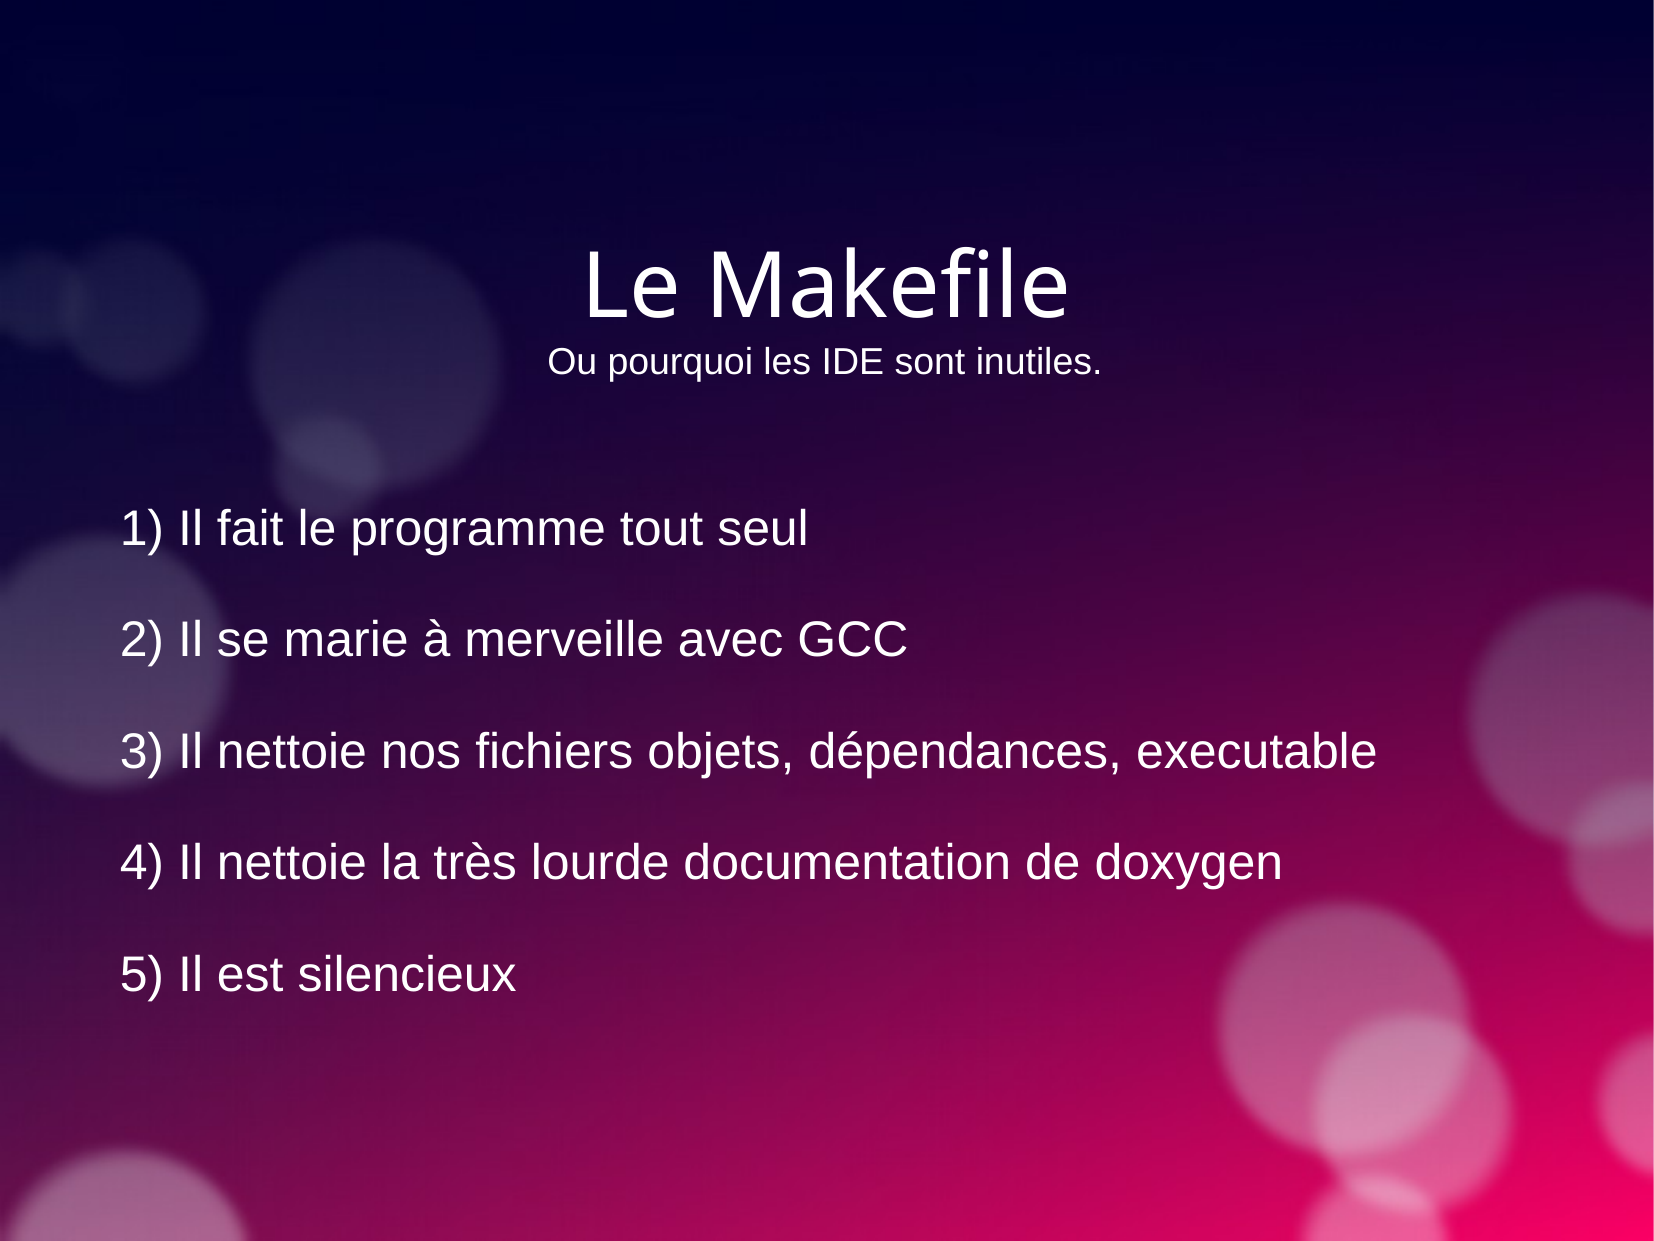

Le Makefile
Ou pourquoi les IDE sont inutiles.
 Il fait le programme tout seul
 Il se marie à merveille avec GCC
 Il nettoie nos fichiers objets, dépendances, executable
 Il nettoie la très lourde documentation de doxygen
 Il est silencieux